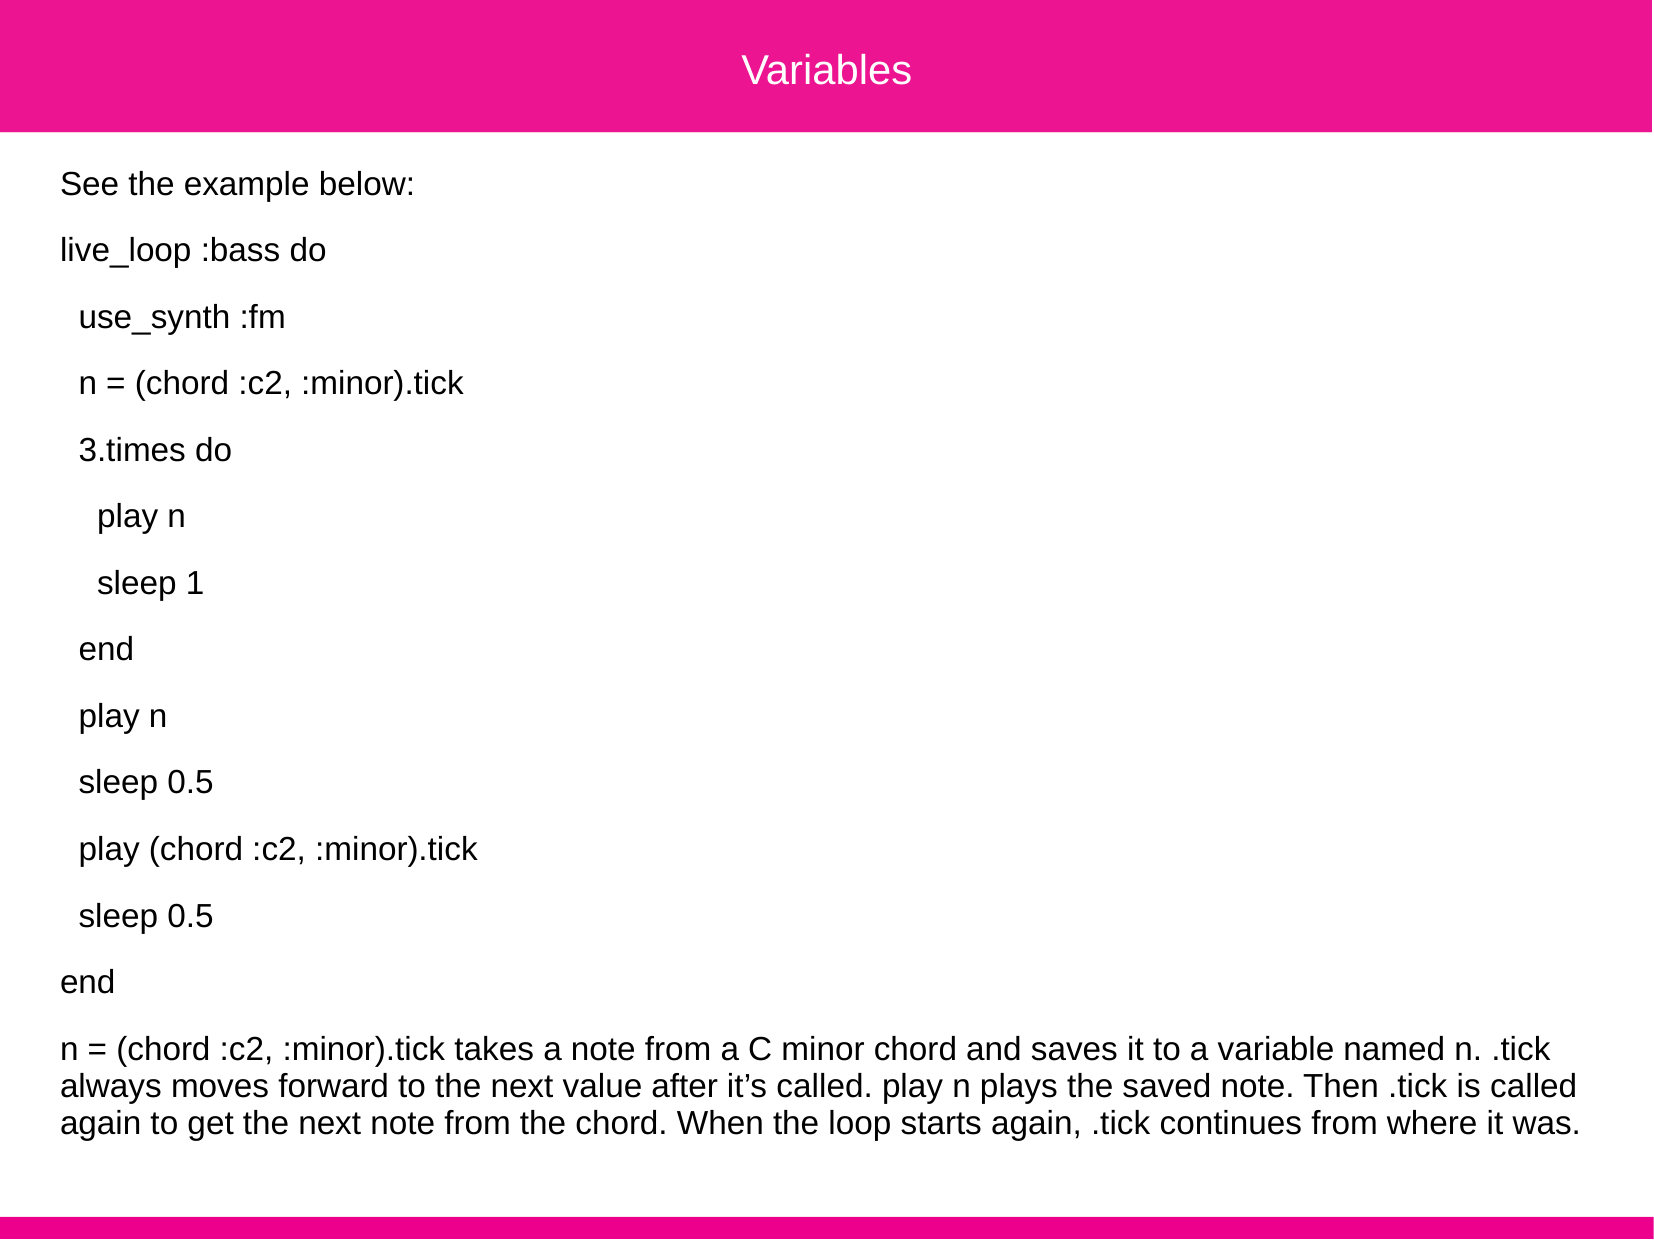

Variables
# See the example below:
live_loop :bass do
 use_synth :fm
 n = (chord :c2, :minor).tick
 3.times do
 play n
 sleep 1
 end
 play n
 sleep 0.5
 play (chord :c2, :minor).tick
 sleep 0.5
end
n = (chord :c2, :minor).tick takes a note from a C minor chord and saves it to a variable named n. .tick always moves forward to the next value after it’s called. play n plays the saved note. Then .tick is called again to get the next note from the chord. When the loop starts again, .tick continues from where it was.